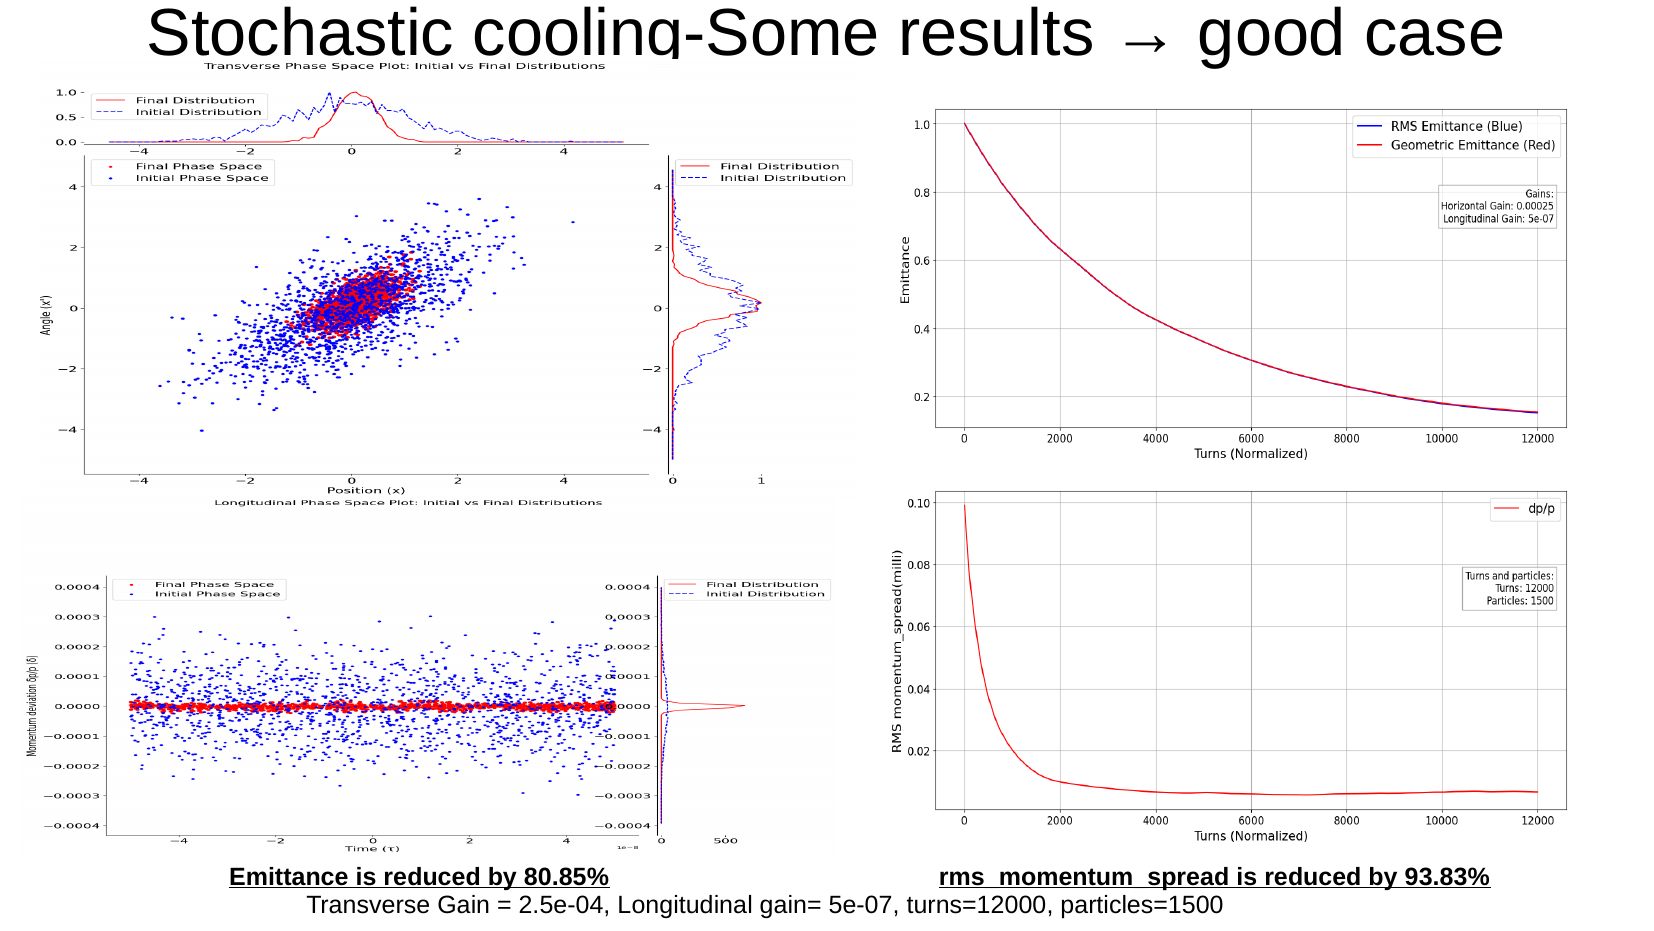

# Stochastic cooling-Some results → good case
 Emittance is reduced by 80.85% rms_momentum_spread is reduced by 93.83%
 Transverse Gain = 2.5e-04, Longitudinal gain= 5e-07, turns=12000, particles=1500